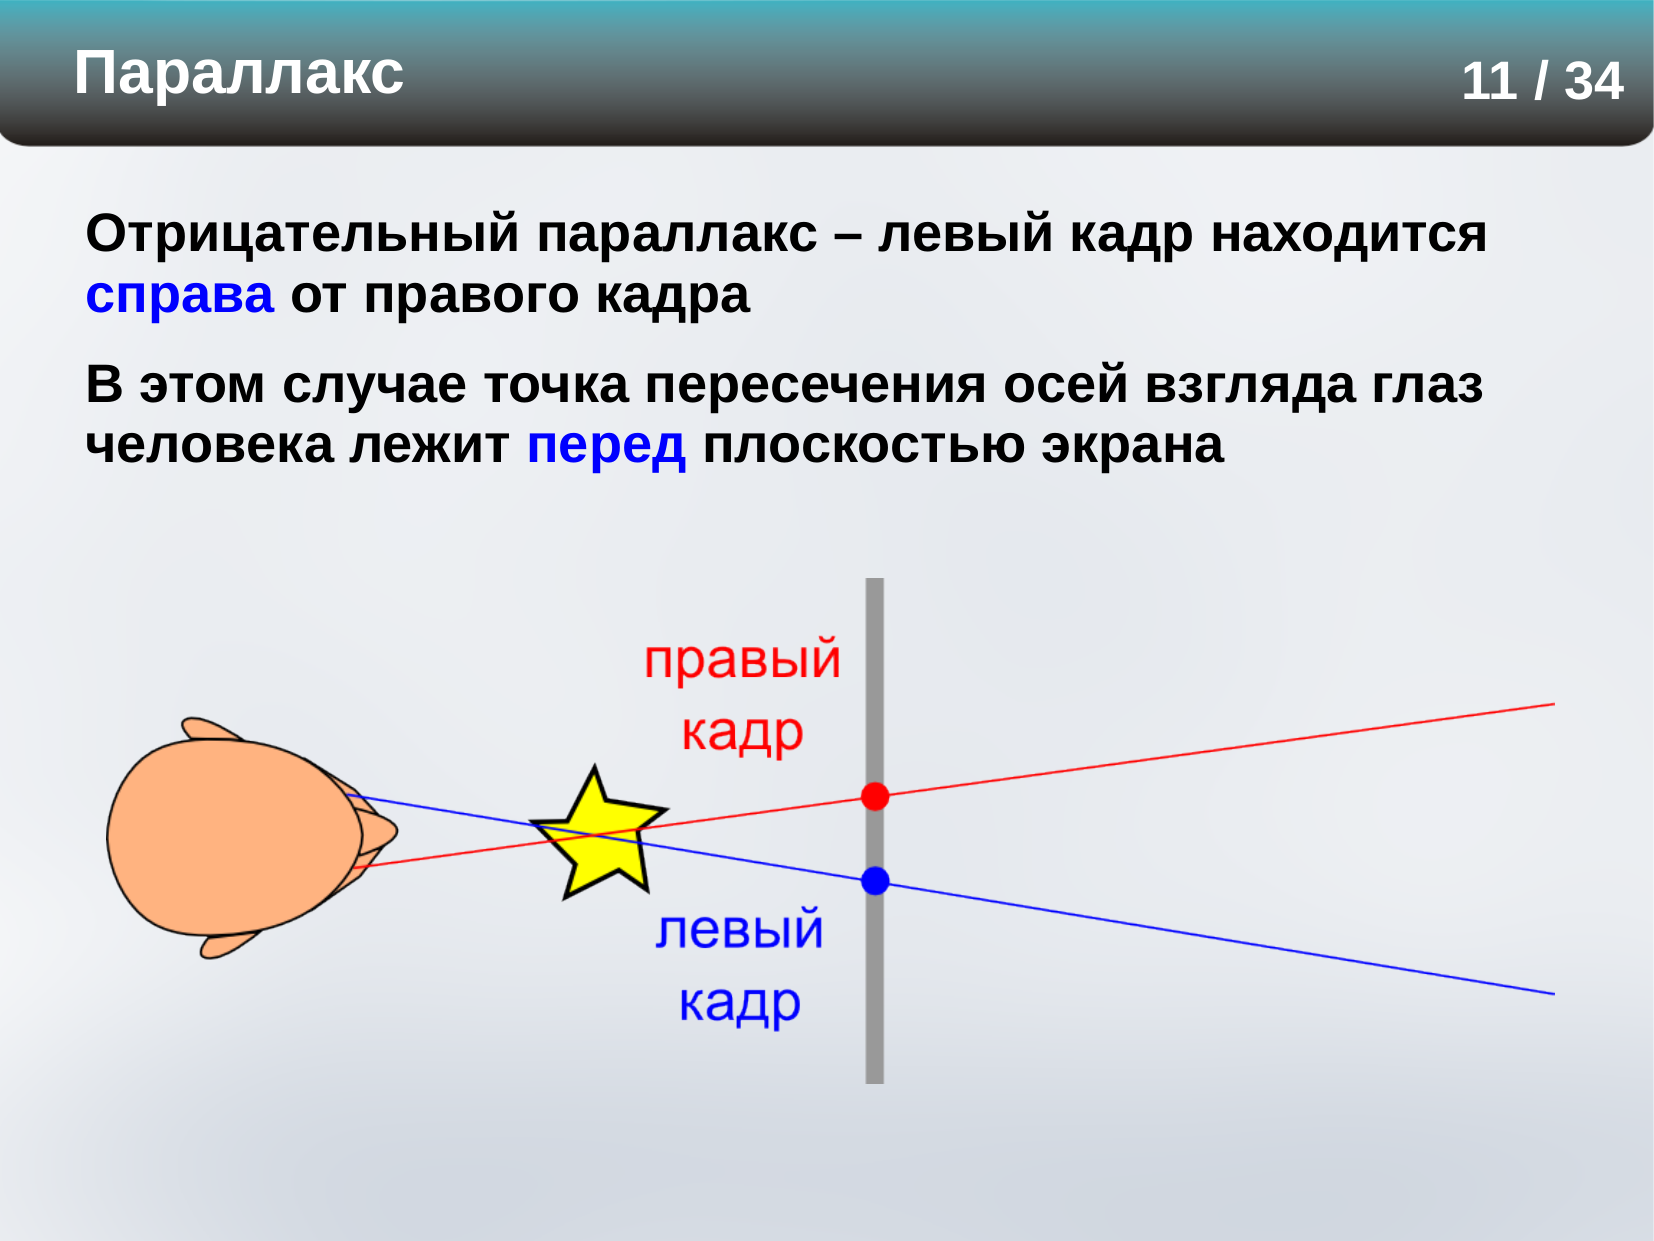

Параллакс
Отрицательный параллакс – левый кадр находится справа от правого кадра
В этом случае точка пересечения осей взгляда глаз человека лежит перед плоскостью экрана